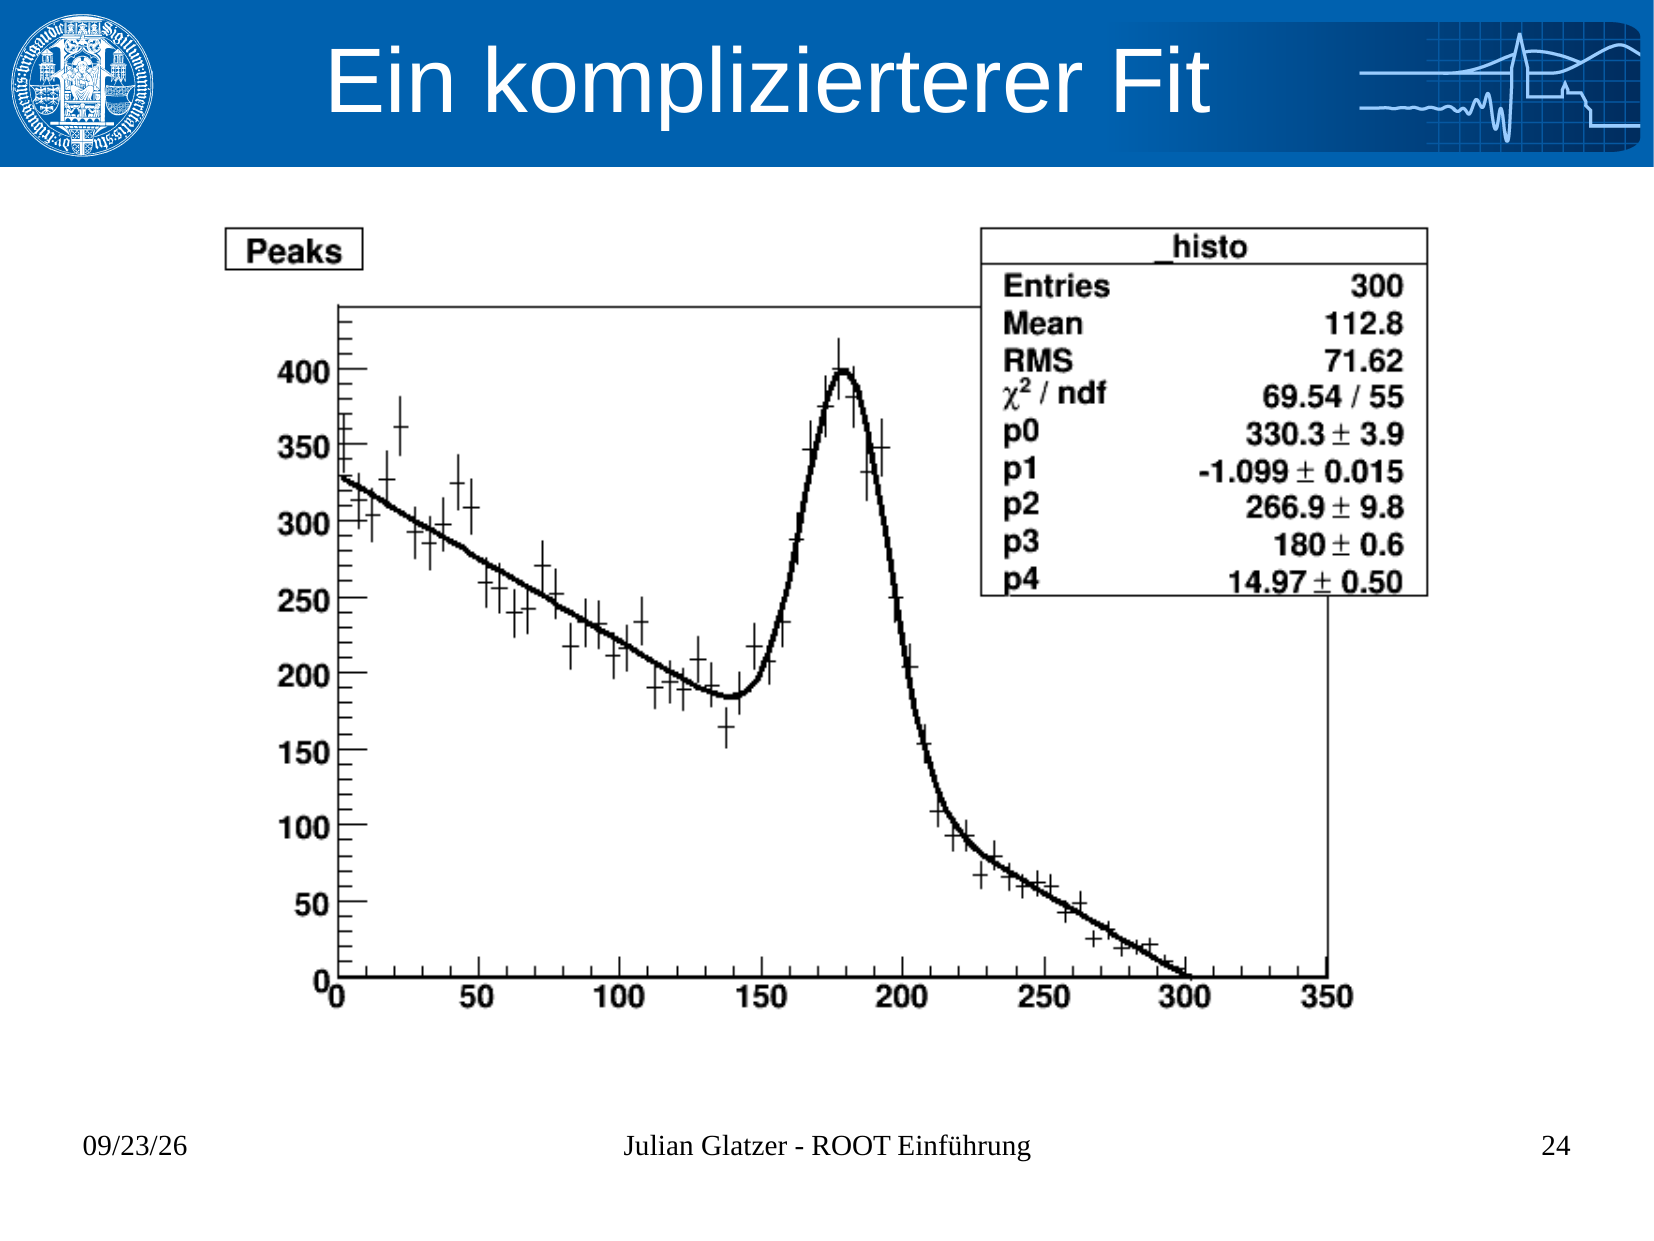

# Ein komplizierterer Fit
Julian Glatzer - ROOT Einführung
24